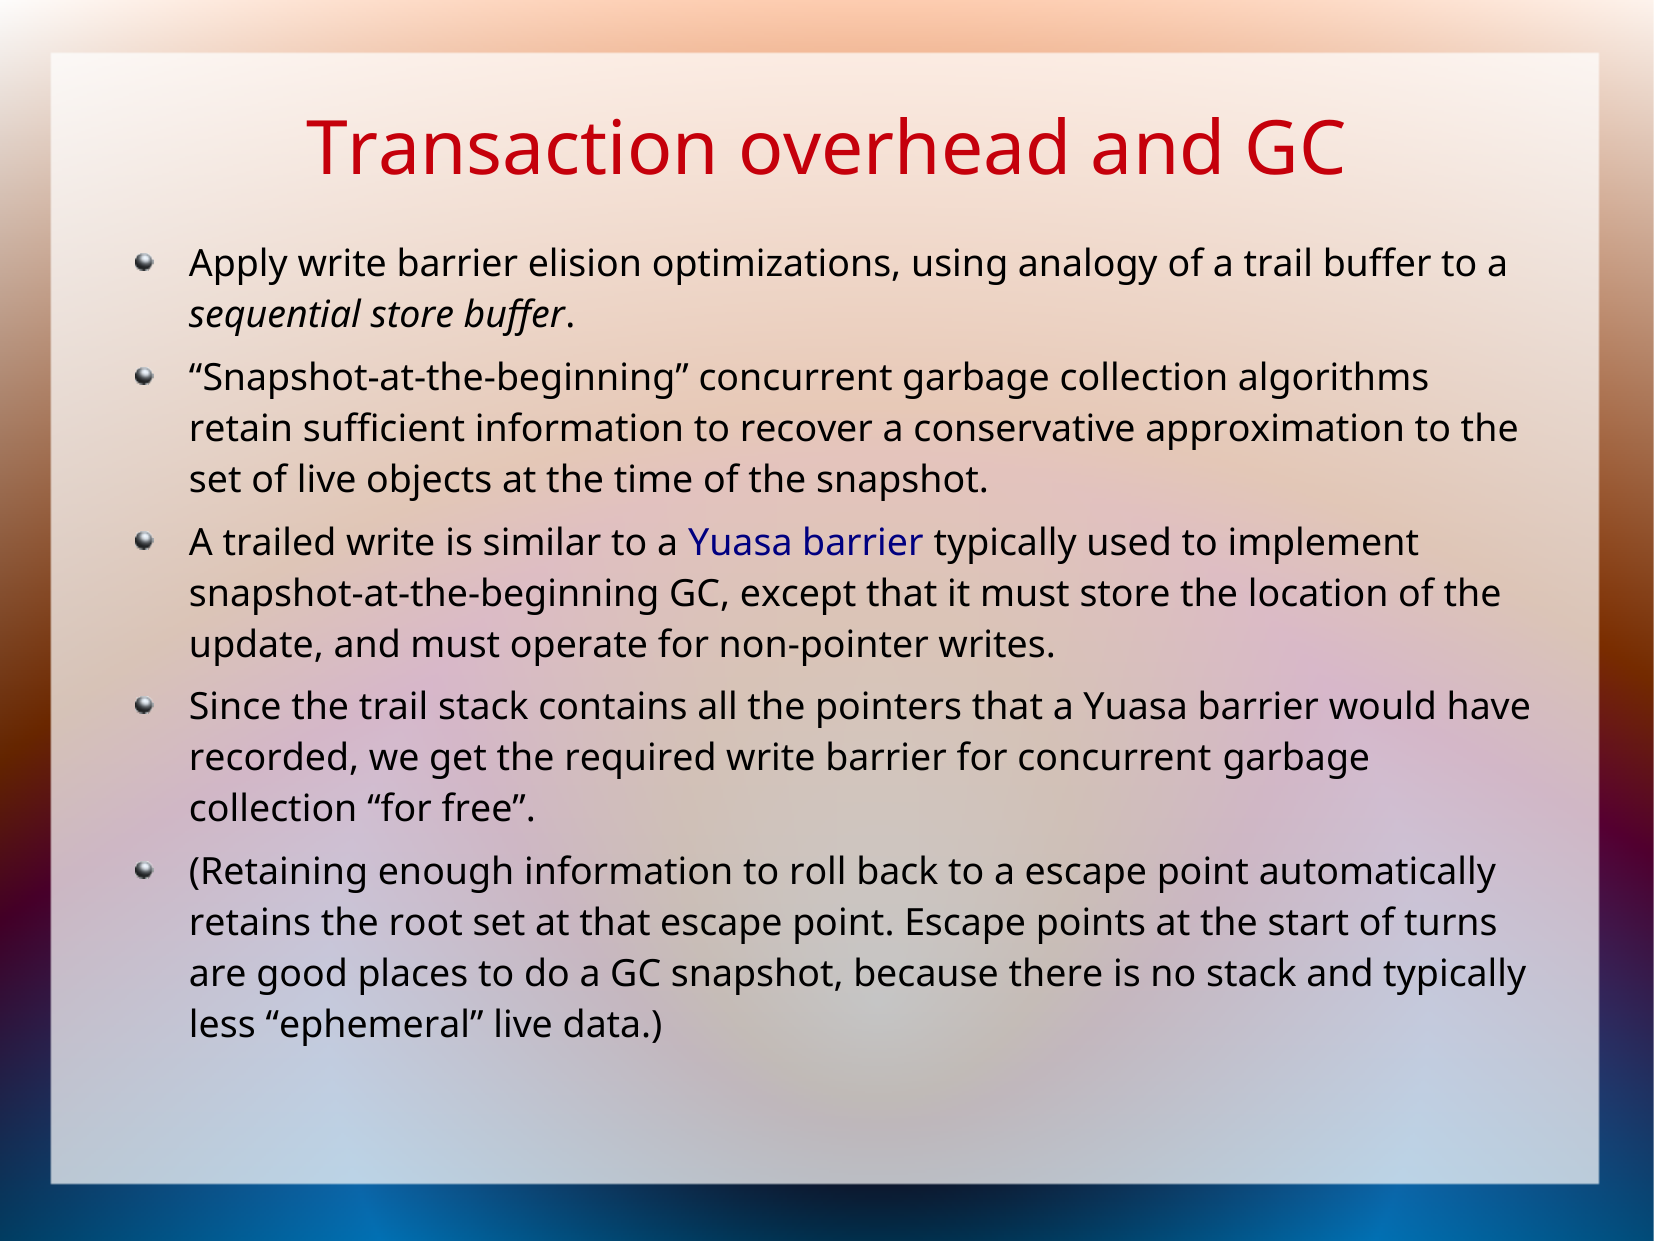

# Transaction overhead and GC
Apply write barrier elision optimizations, using analogy of a trail buffer to a sequential store buffer.
“Snapshot-at-the-beginning” concurrent garbage collection algorithms retain sufficient information to recover a conservative approximation to the set of live objects at the time of the snapshot.
A trailed write is similar to a Yuasa barrier typically used to implement snapshot-at-the-beginning GC, except that it must store the location of the update, and must operate for non-pointer writes.
Since the trail stack contains all the pointers that a Yuasa barrier would have recorded, we get the required write barrier for concurrent garbage collection “for free”.
(Retaining enough information to roll back to a escape point automatically retains the root set at that escape point. Escape points at the start of turns are good places to do a GC snapshot, because there is no stack and typically less “ephemeral” live data.)